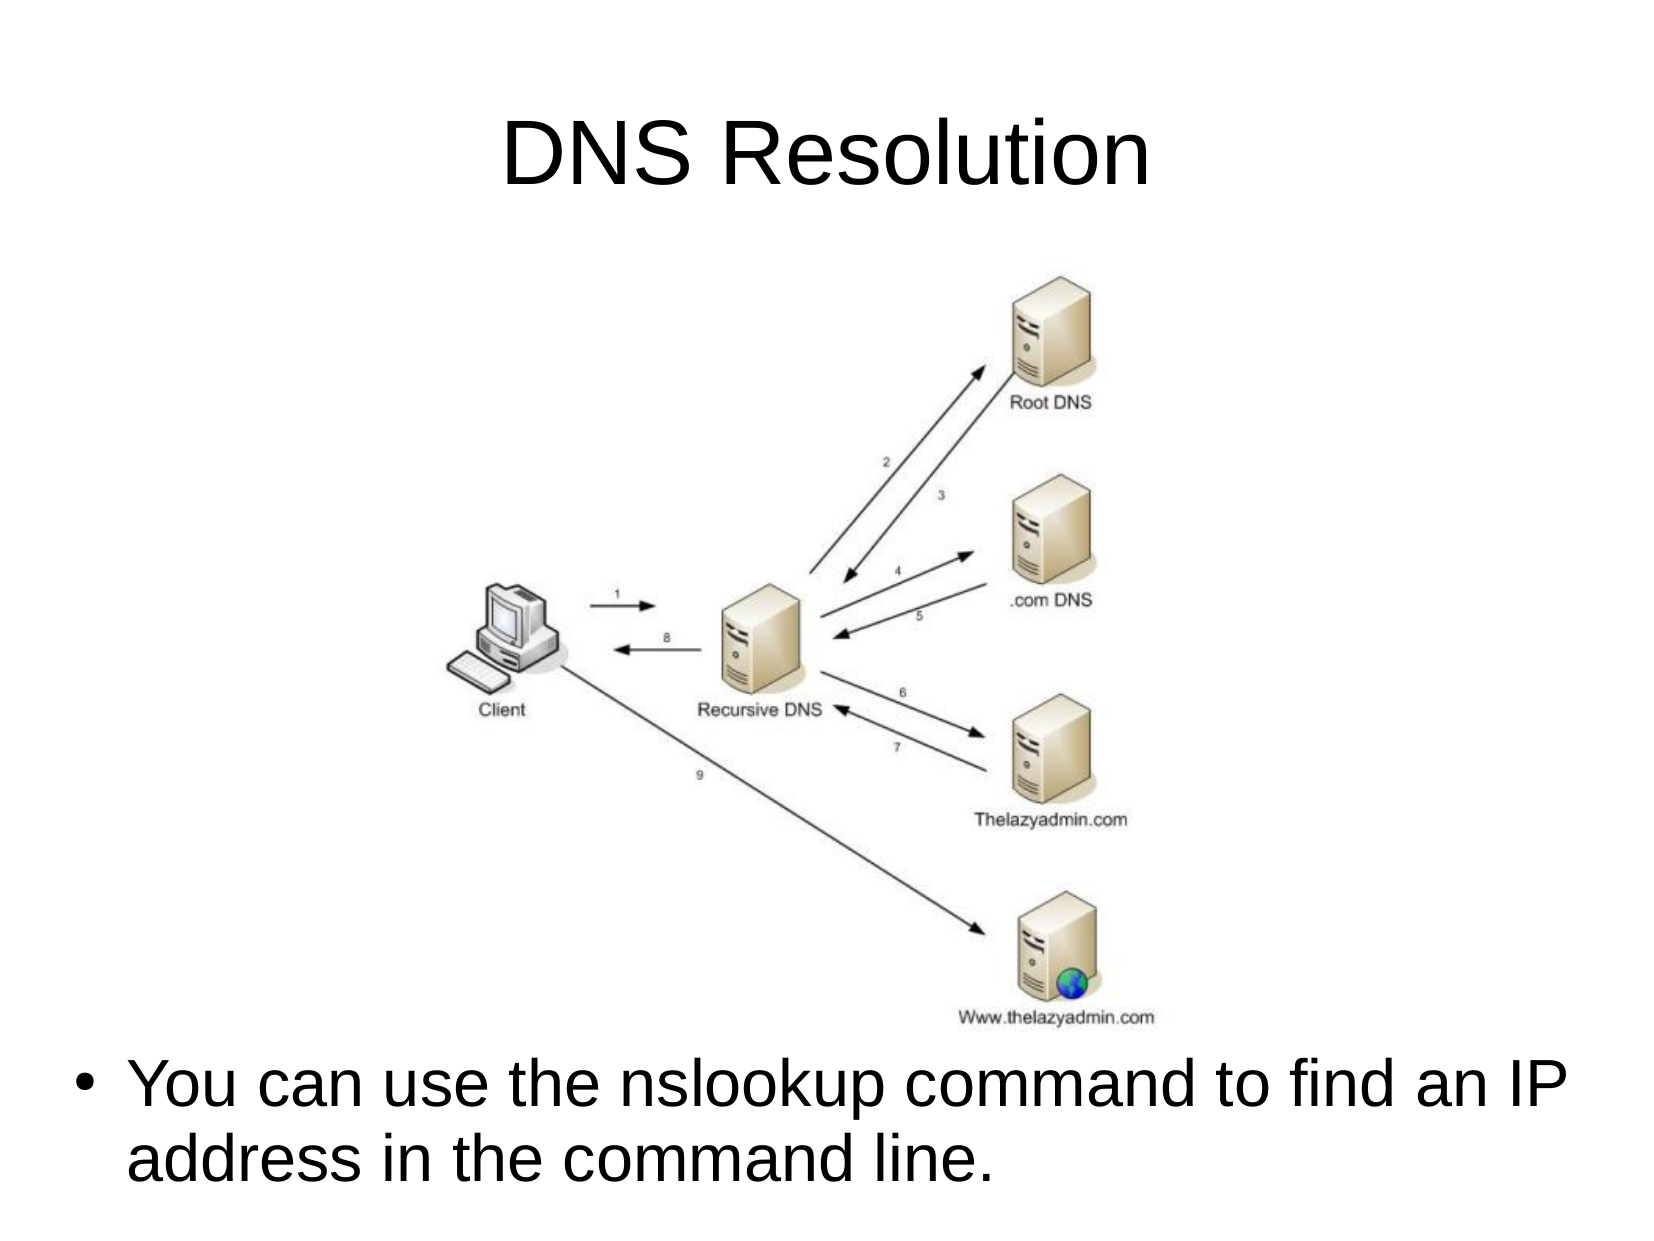

# DNS Resolution
You can use the nslookup command to find an IP address in the command line.